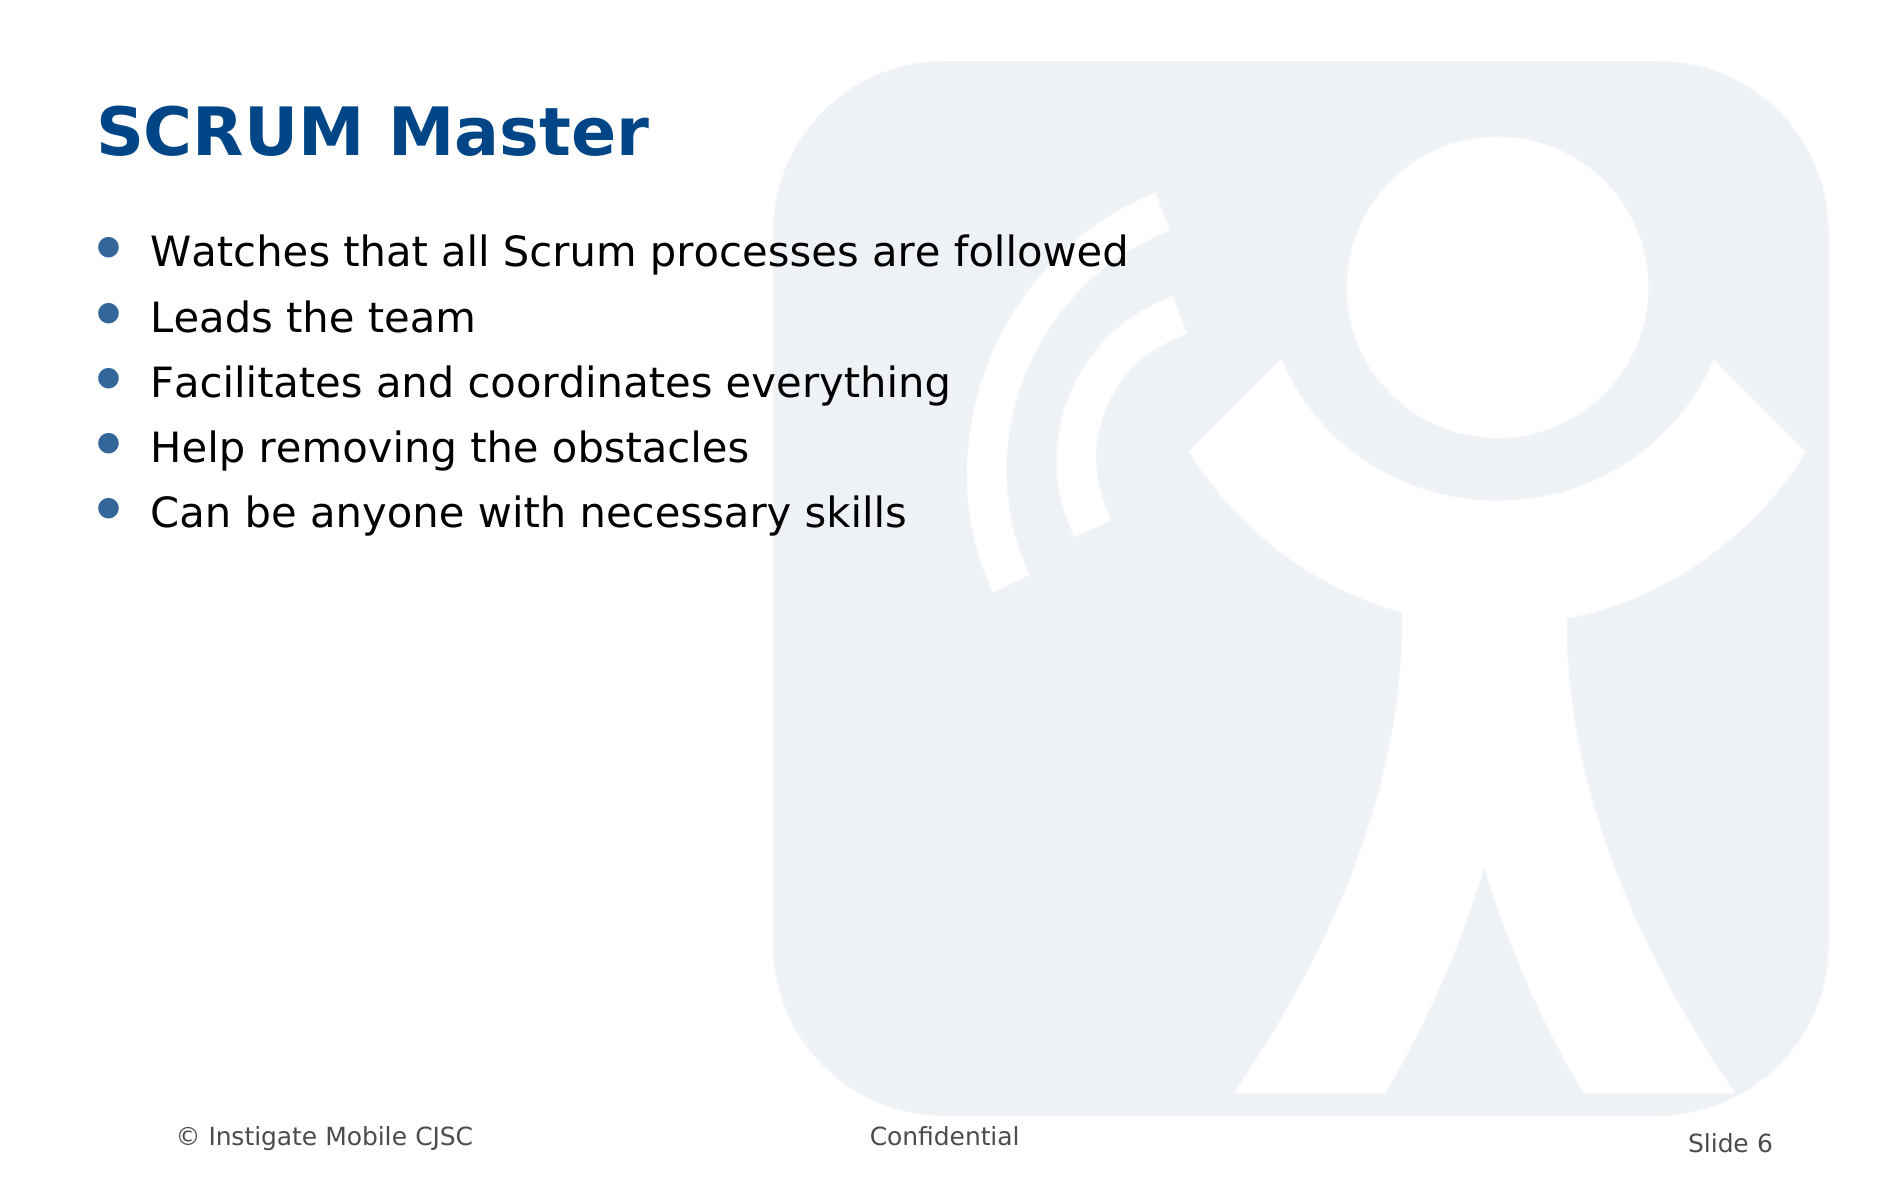

# SCRUM Master
Watches that all Scrum processes are followed
Leads the team
Facilitates and coordinates everything
Help removing the obstacles
Can be anyone with necessary skills